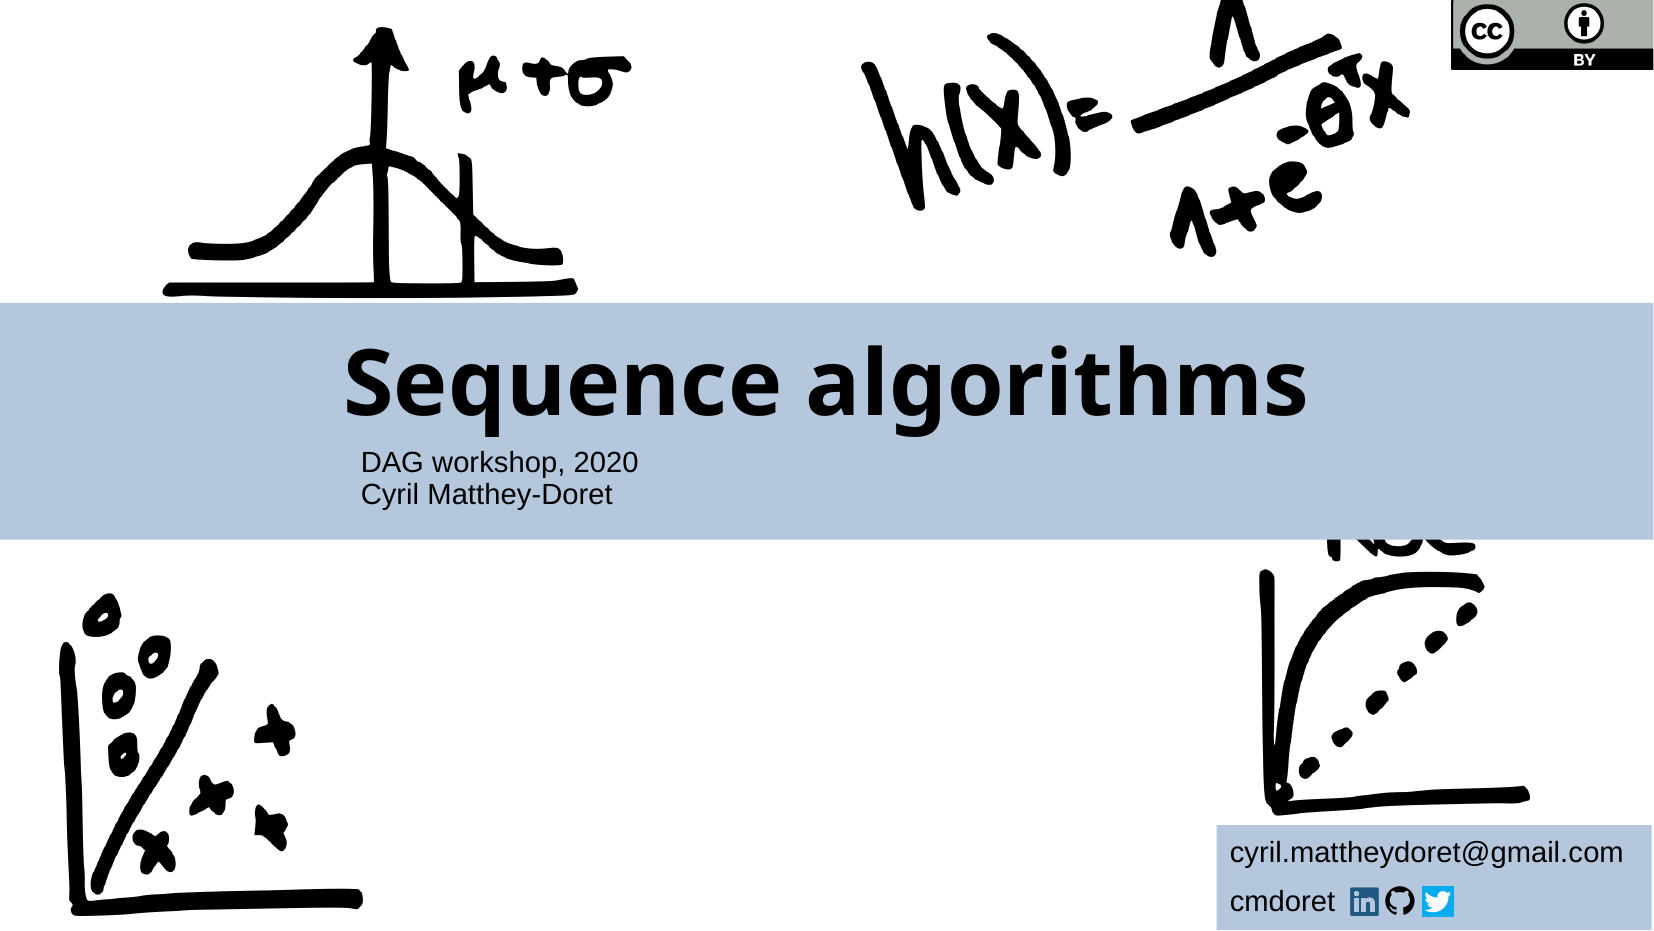

# Sequence algorithms
DAG workshop, 2020
Cyril Matthey-Doret
cyril.mattheydoret@gmail.com
cmdoret